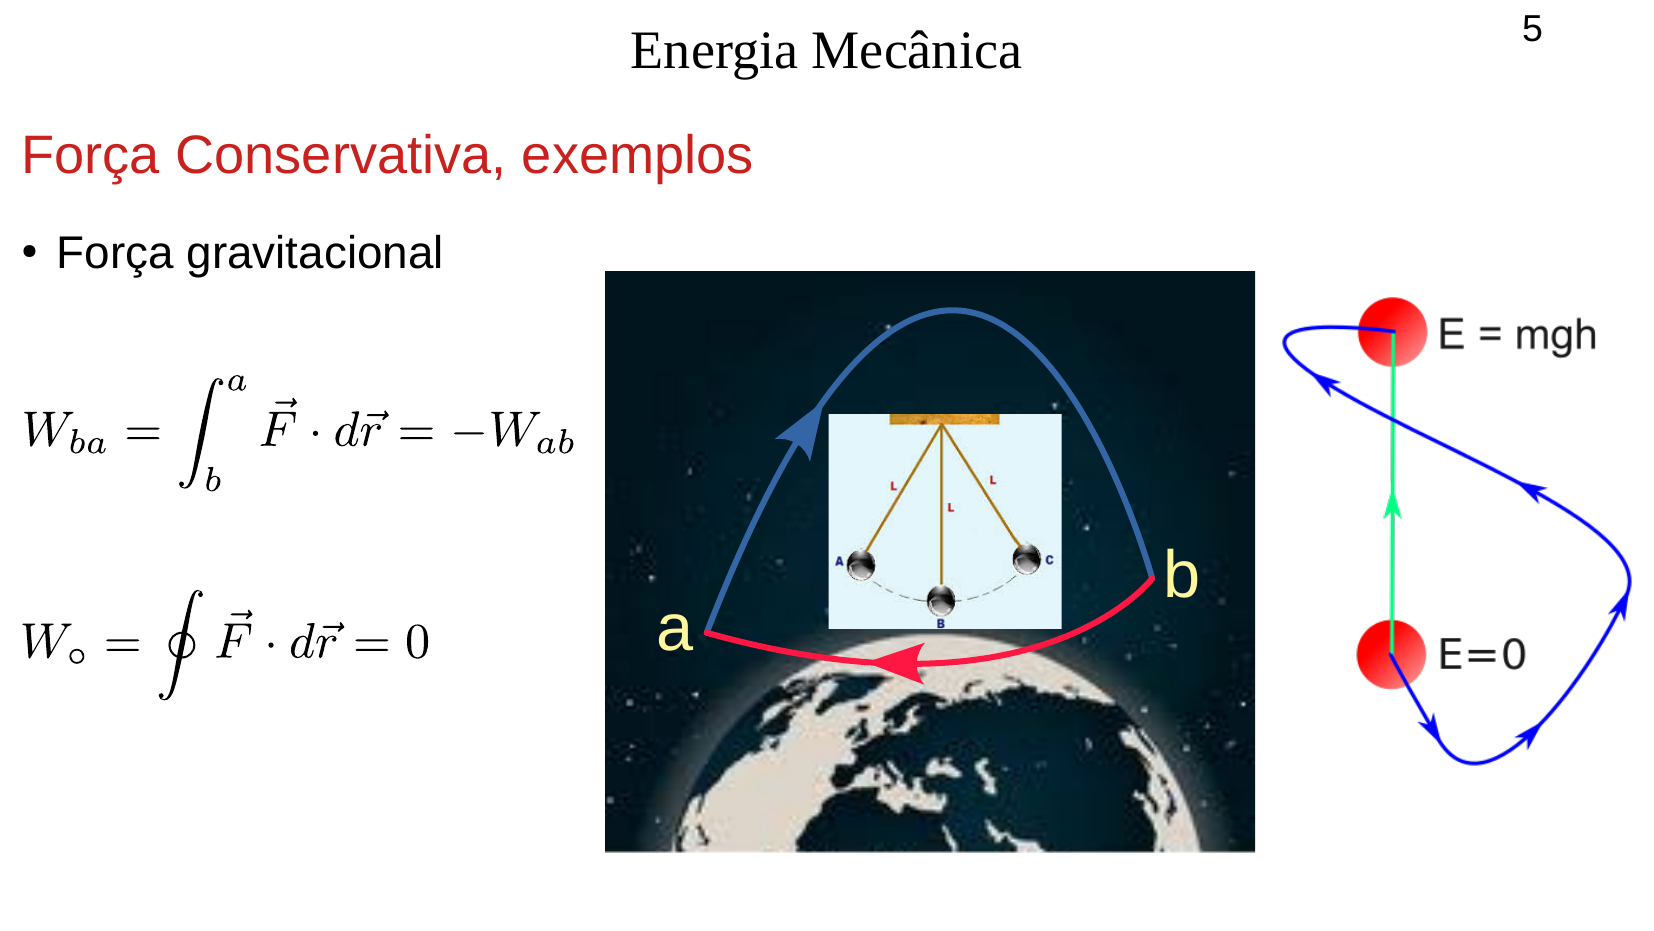

Energia Mecânica
Força Conservativa, exemplos
Força gravitacional
b
a